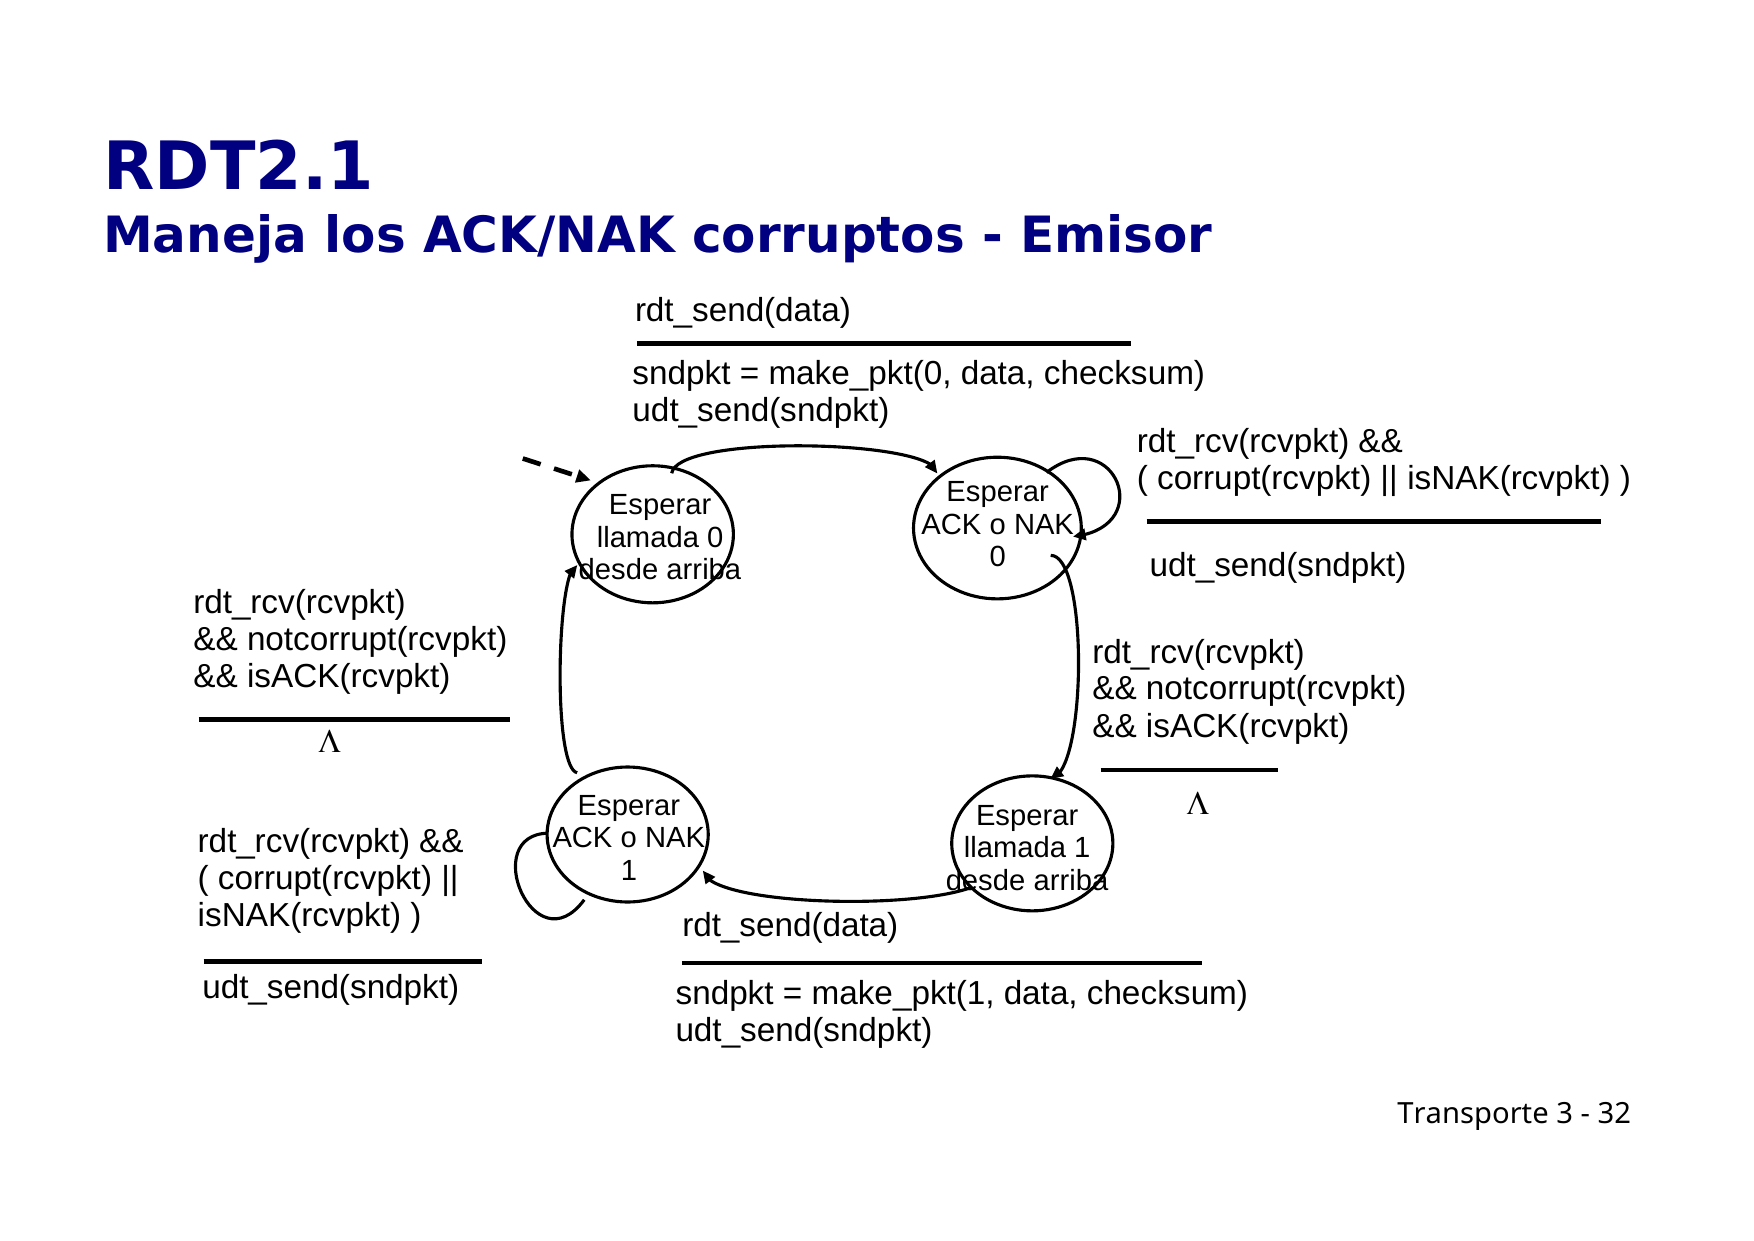

# RDT2.1 Maneja los ACK/NAK corruptos - Emisor
rdt_send(data)
sndpkt = make_pkt(0, data, checksum)
udt_send(sndpkt)
rdt_rcv(rcvpkt) &&
( corrupt(rcvpkt) || isNAK(rcvpkt) )
Esperar ACK o NAK 0
Esperar llamada 0 desde arriba
udt_send(sndpkt)
rdt_rcv(rcvpkt)
&& notcorrupt(rcvpkt)
&& isACK(rcvpkt)
rdt_rcv(rcvpkt)
&& notcorrupt(rcvpkt)
&& isACK(rcvpkt)

Esperar ACK o NAK 1
Esperar llamada 1 desde arriba

rdt_rcv(rcvpkt) &&
( corrupt(rcvpkt) ||
isNAK(rcvpkt) )
rdt_send(data)
udt_send(sndpkt)
sndpkt = make_pkt(1, data, checksum)
udt_send(sndpkt)